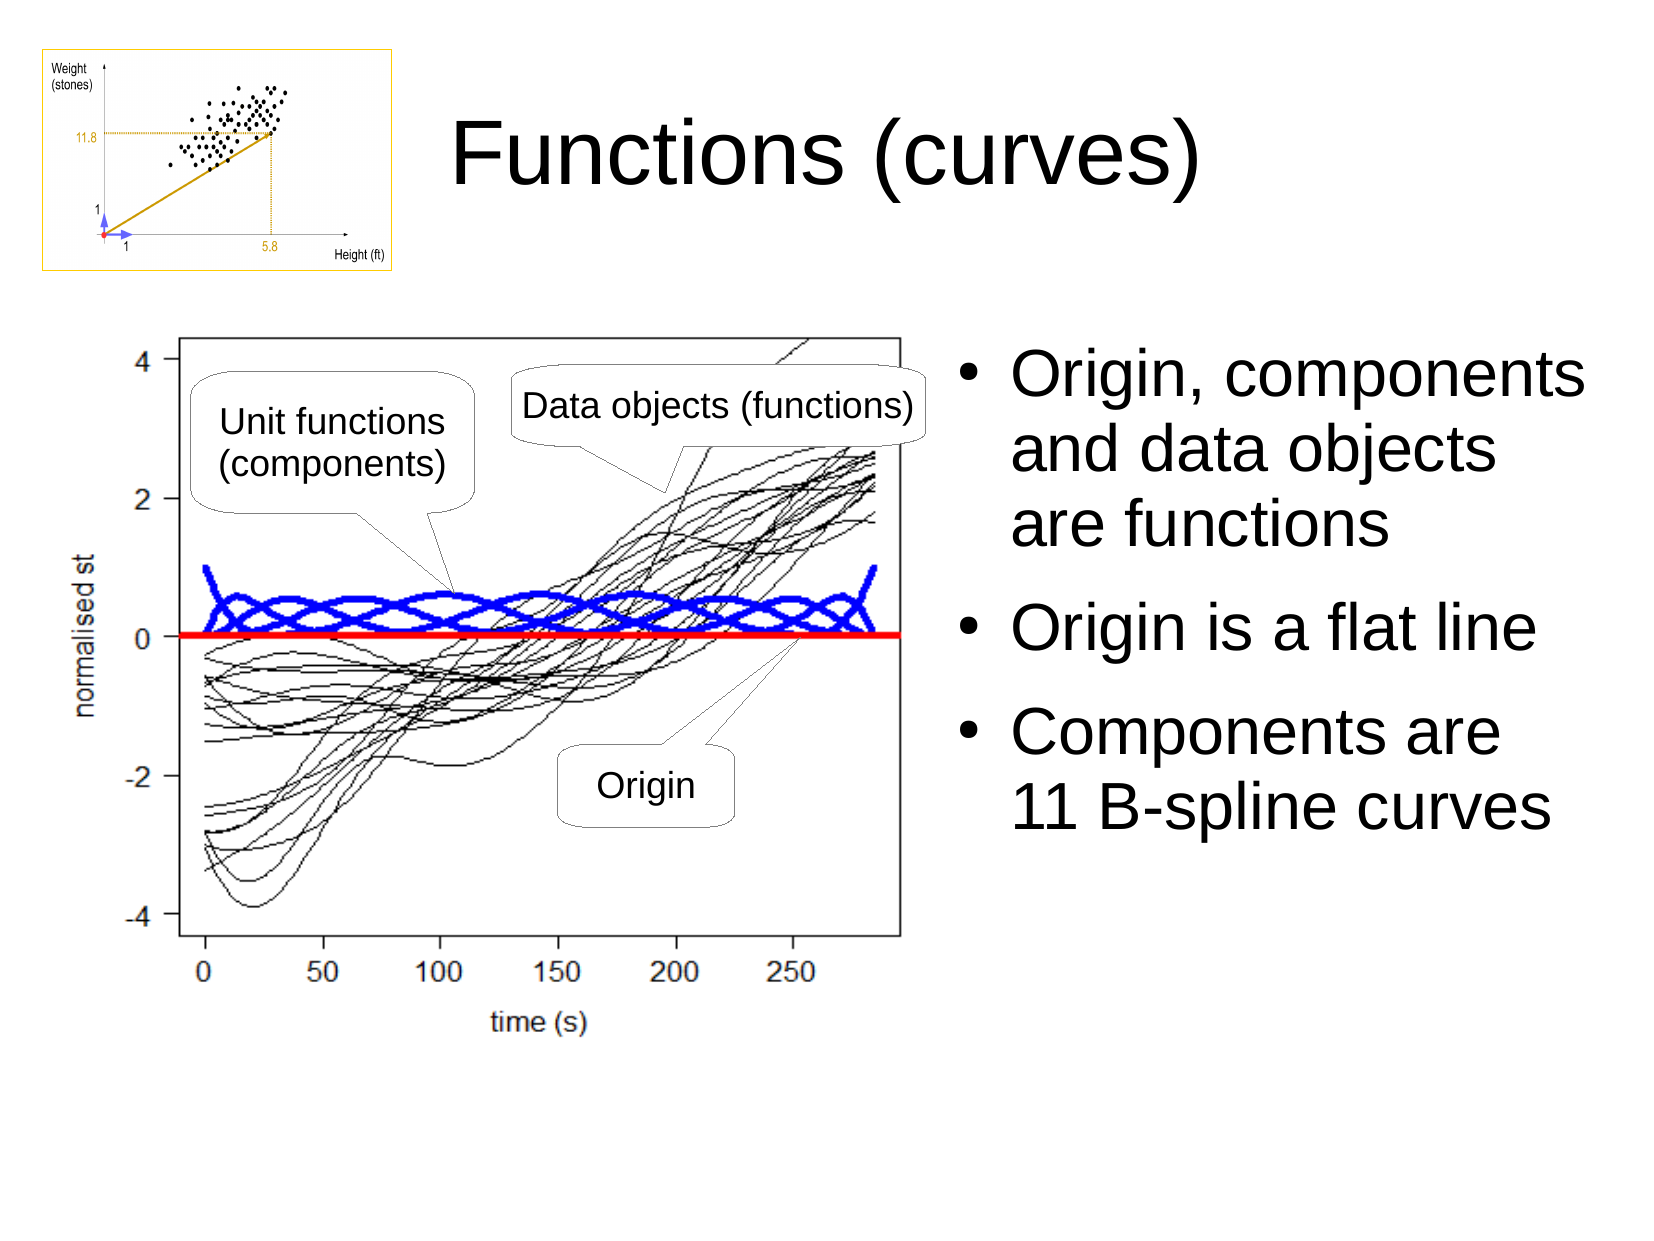

# Functions (curves)
Origin, components and data objects are functions
Origin is a flat line
Components are 11 B-spline curves
Data objects (functions)
Unit functions (components)
Origin